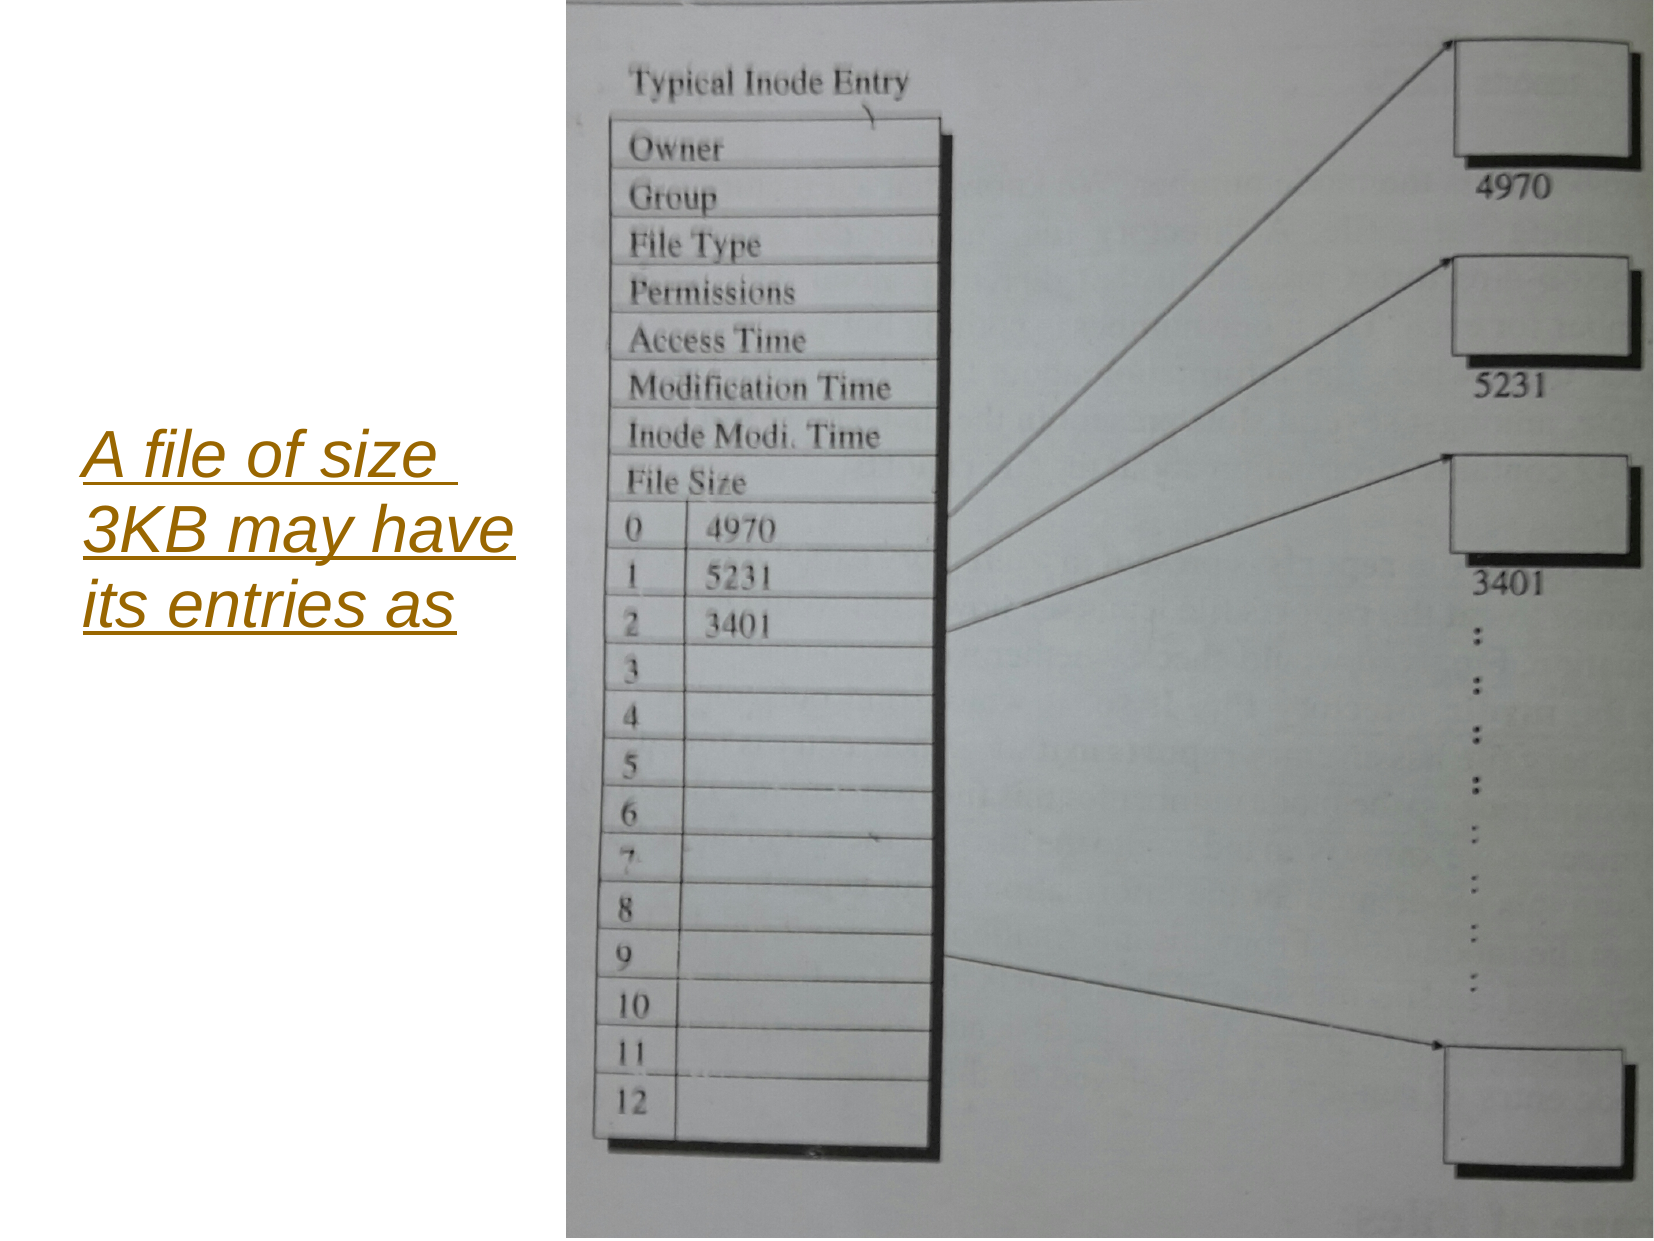

# A file of size
3KB may have
its entries as